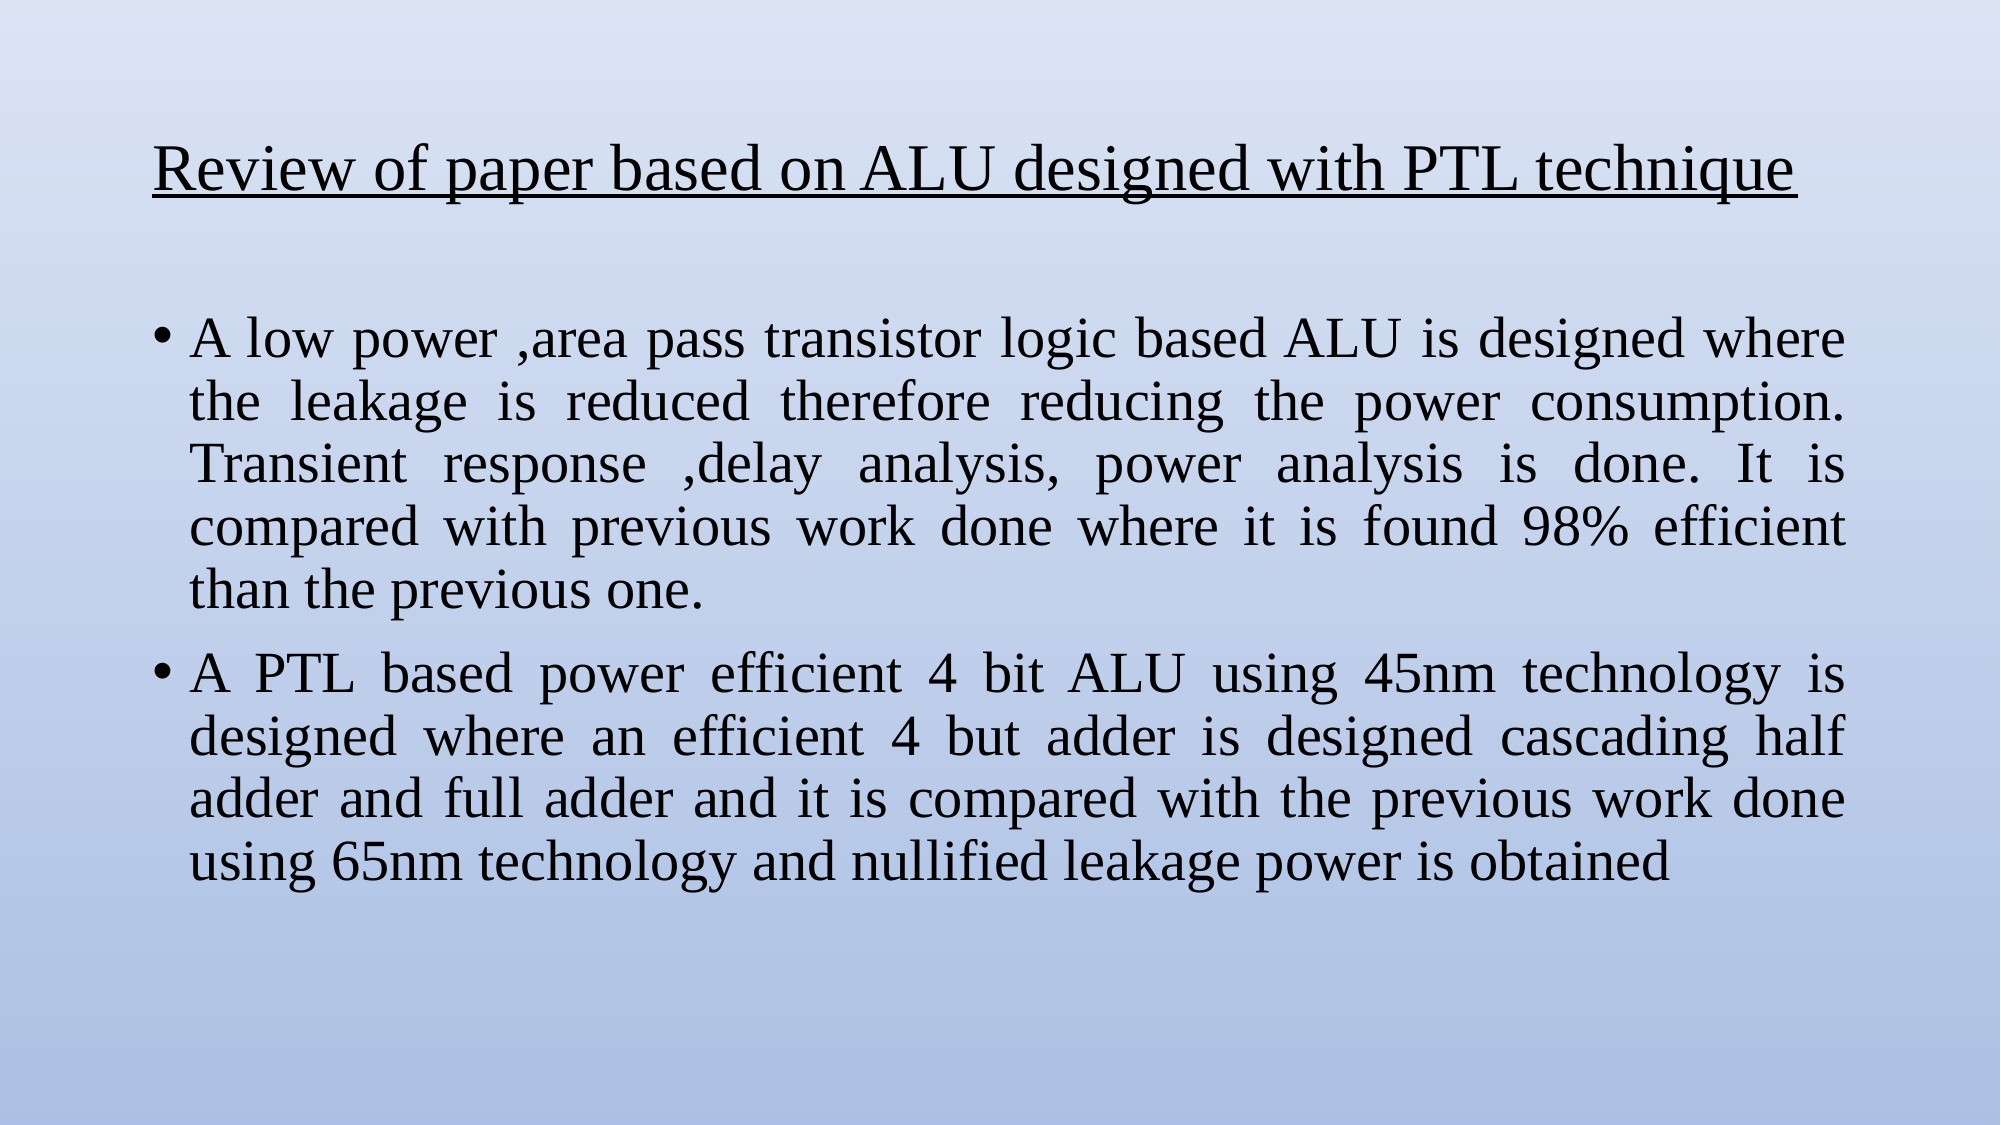

# Review of paper based on ALU designed with PTL technique
A low power ,area pass transistor logic based ALU is designed where the leakage is reduced therefore reducing the power consumption. Transient response ,delay analysis, power analysis is done. It is compared with previous work done where it is found 98% efficient than the previous one.
A PTL based power efficient 4 bit ALU using 45nm technology is designed where an efficient 4 but adder is designed cascading half adder and full adder and it is compared with the previous work done using 65nm technology and nullified leakage power is obtained